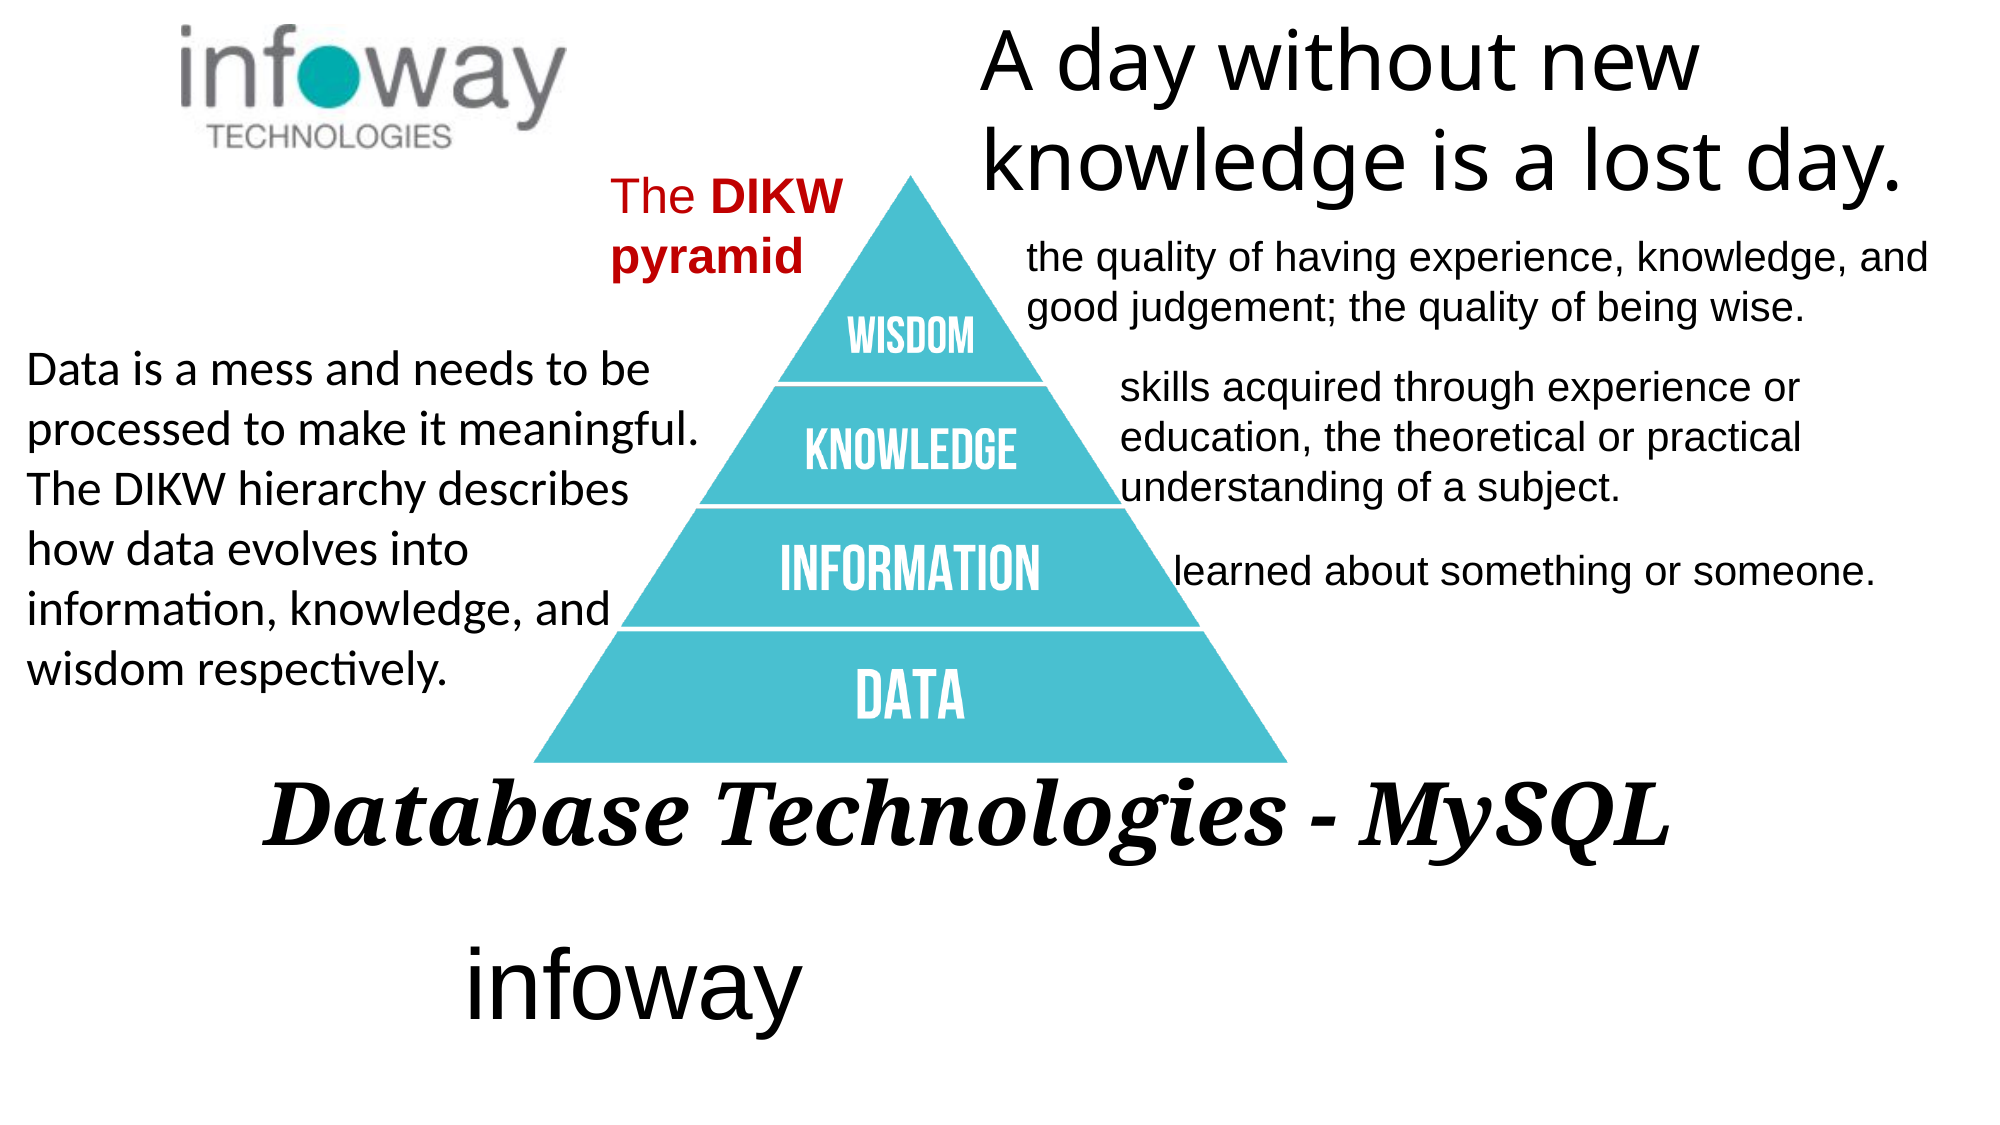

A day without new knowledge is a lost day.
The DIKW pyramid
the quality of having experience, knowledge, and good judgement; the quality of being wise.
skills acquired through experience or education, the theoretical or practical understanding of a subject.
learned about something or someone.
Data is a mess and needs to be processed to make it meaningful. The DIKW hierarchy describes how data evolves into information, knowledge, and wisdom respectively.
# Database Technologies - MySQL
infoway